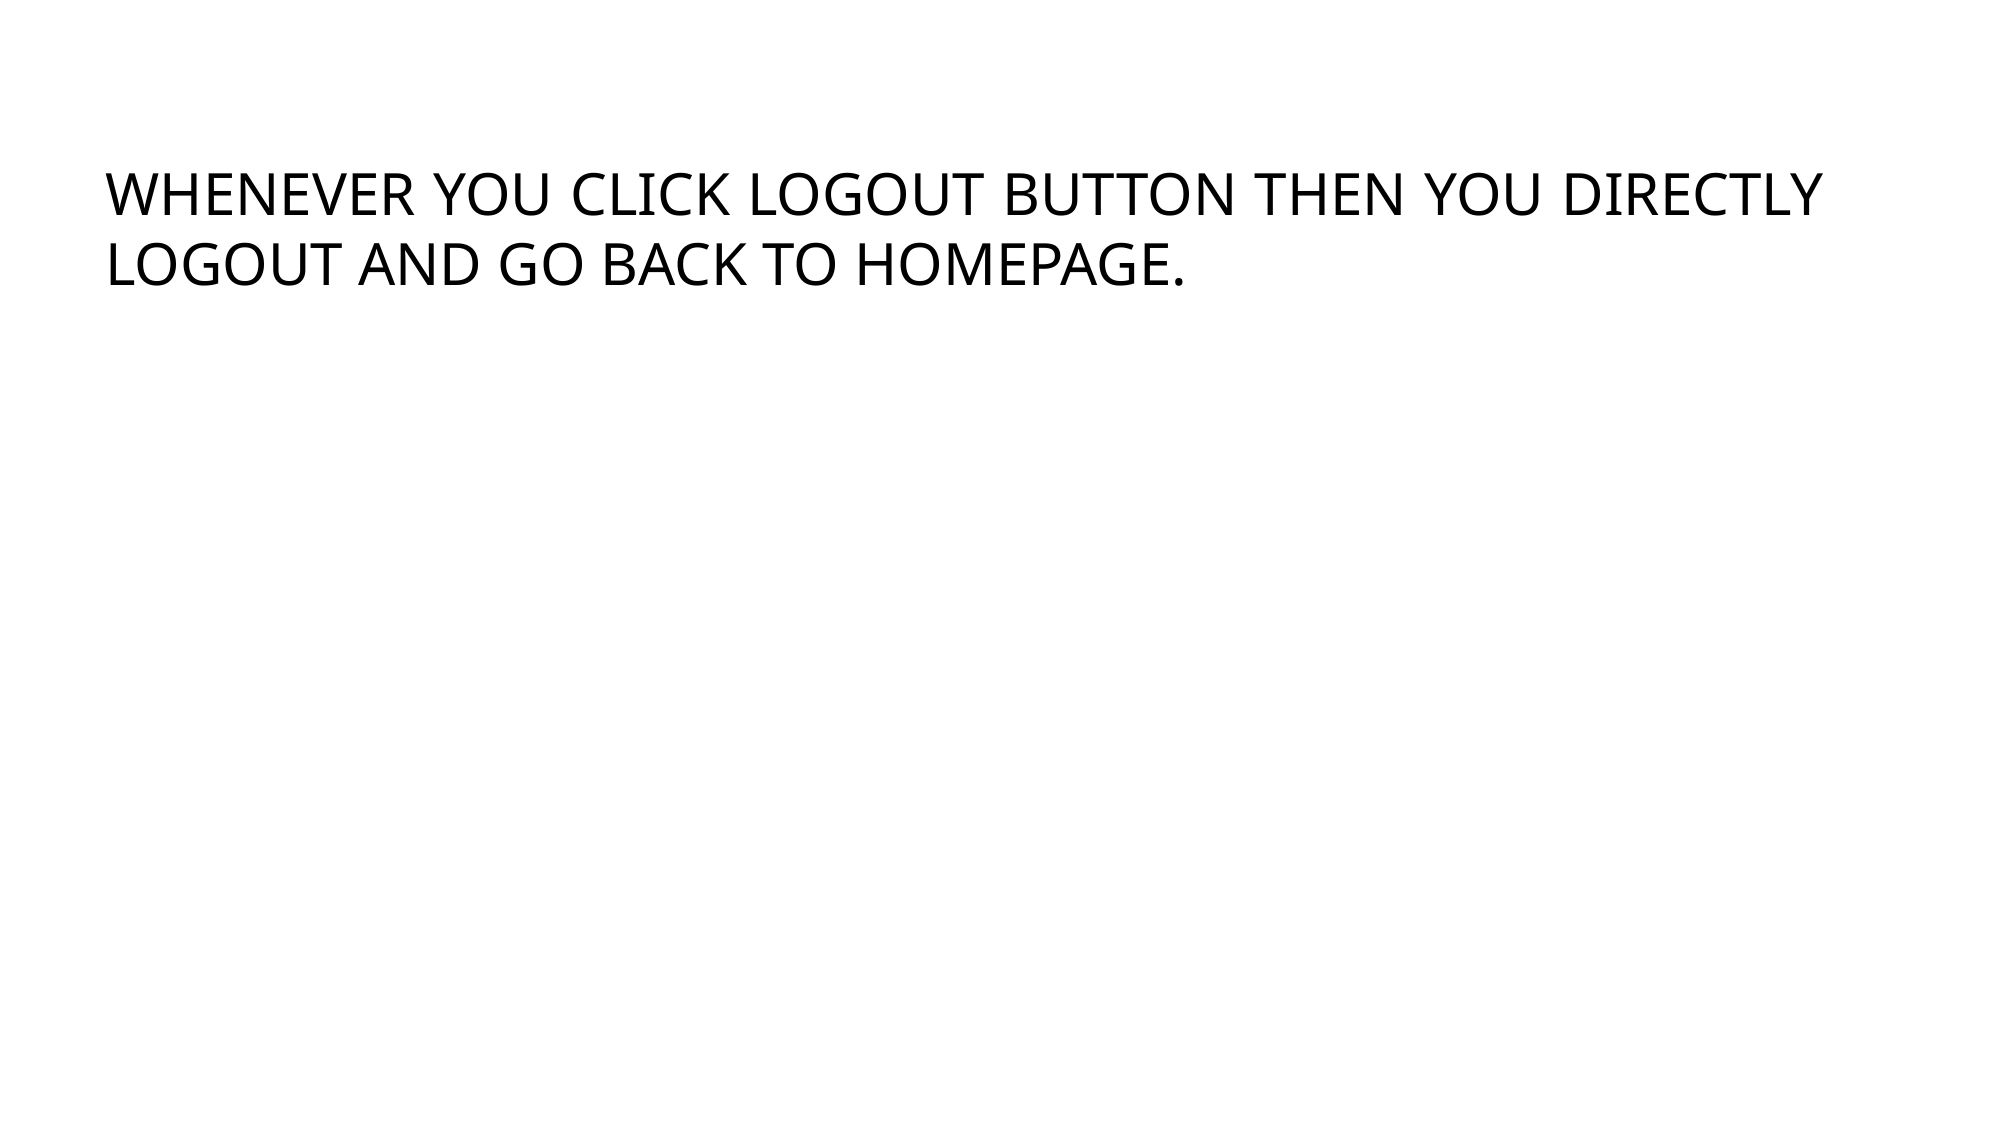

WHENEVER YOU CLICK LOGOUT BUTTON THEN YOU DIRECTLY LOGOUT AND GO BACK TO HOMEPAGE.